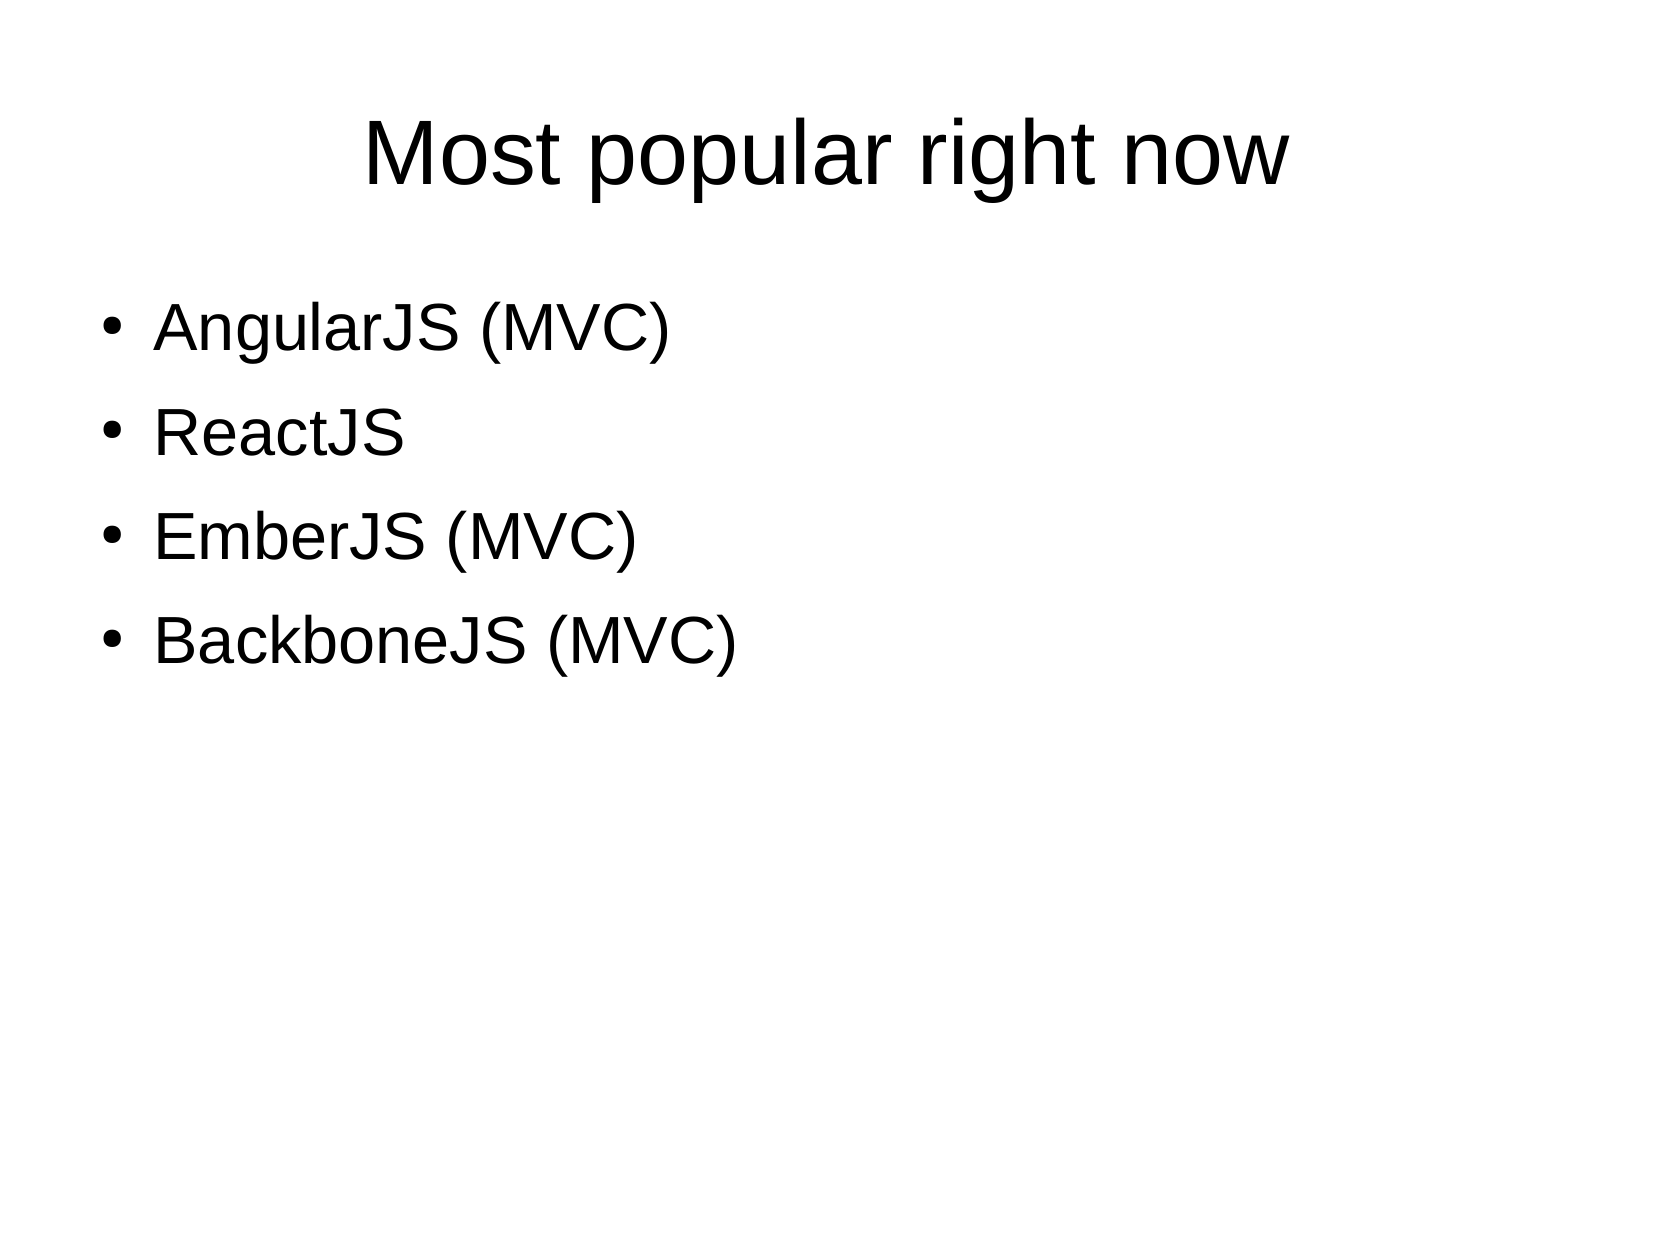

# Most popular right now
AngularJS (MVC)
ReactJS
EmberJS (MVC)
BackboneJS (MVC)